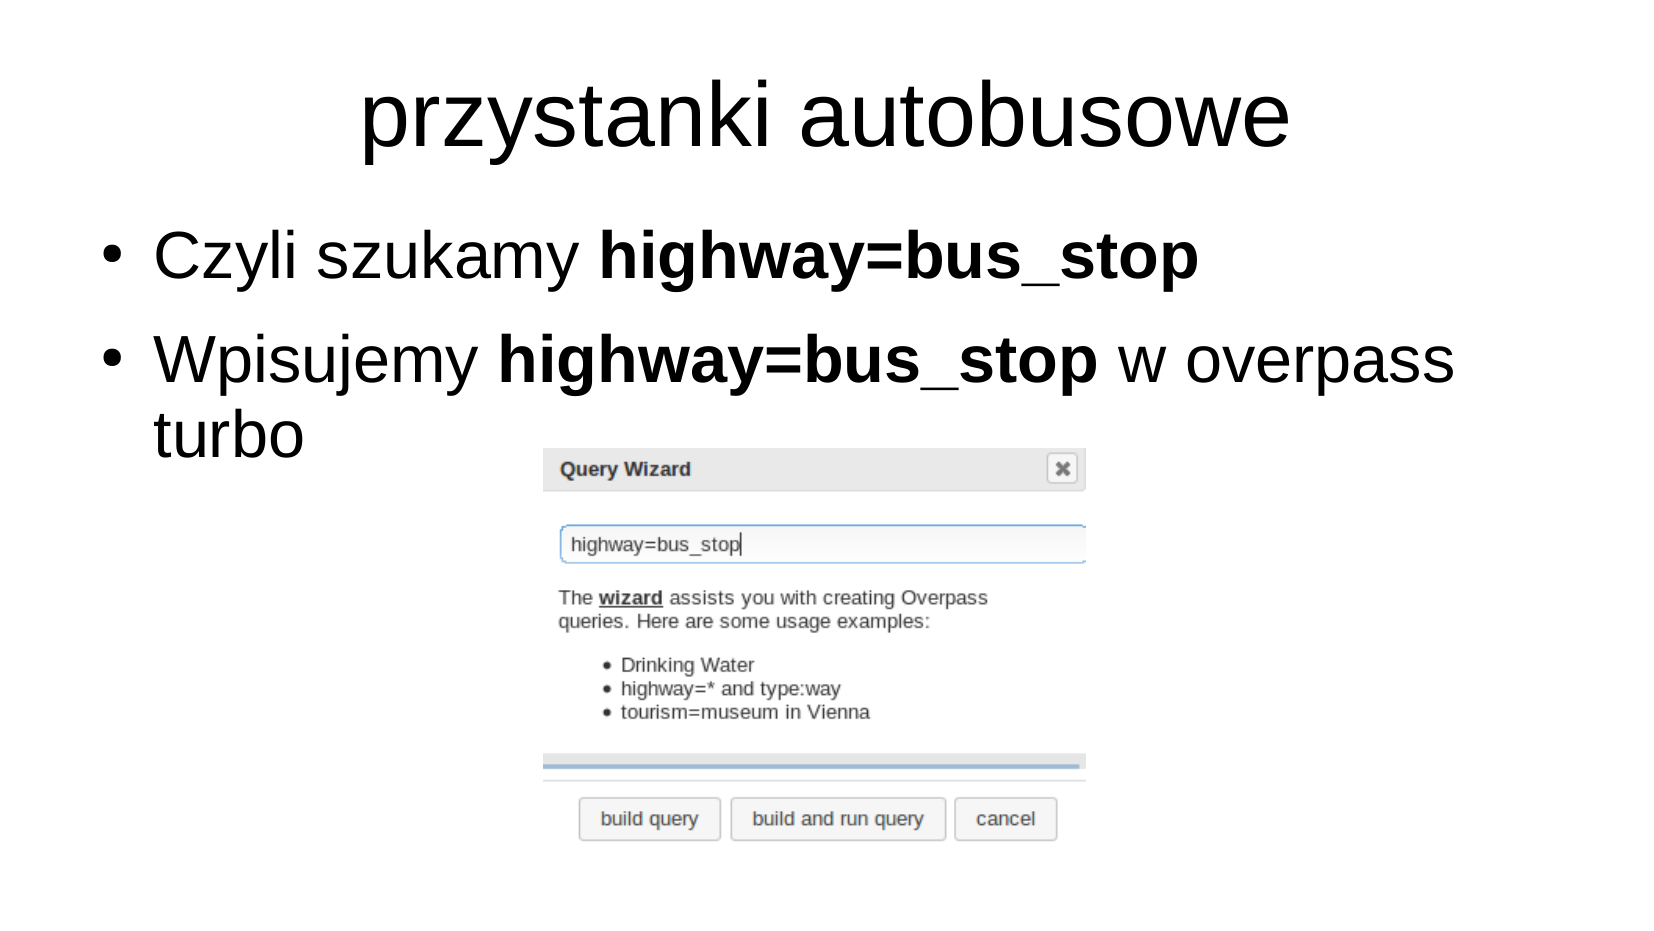

# przystanki autobusowe
Czyli szukamy highway=bus_stop
Wpisujemy highway=bus_stop w overpass turbo